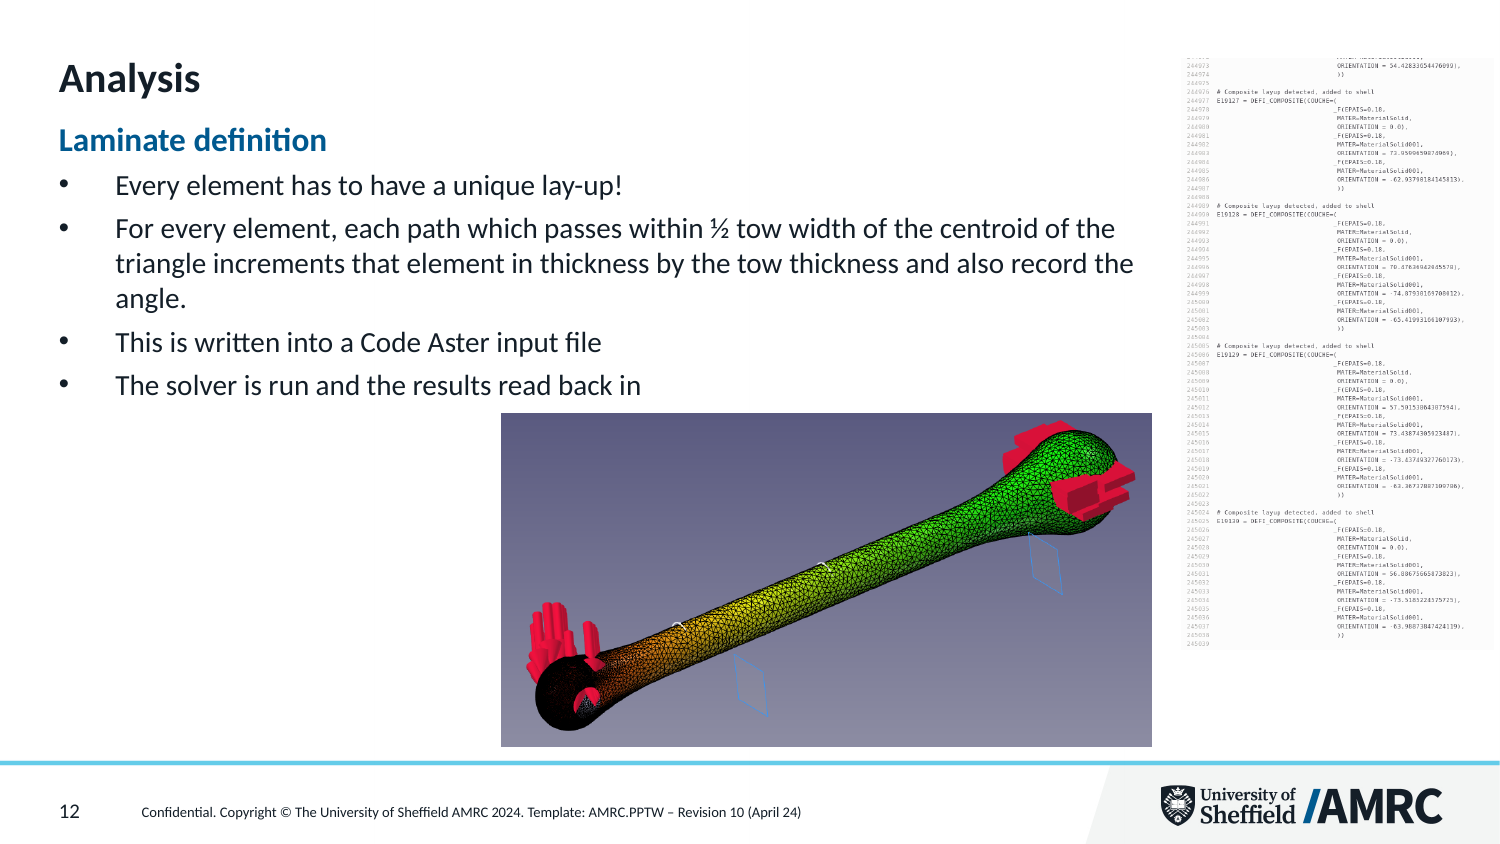

# Analysis
Laminate definition
Every element has to have a unique lay-up!
For every element, each path which passes within ½ tow width of the centroid of the triangle increments that element in thickness by the tow thickness and also record the angle.
This is written into a Code Aster input file
The solver is run and the results read back in
12